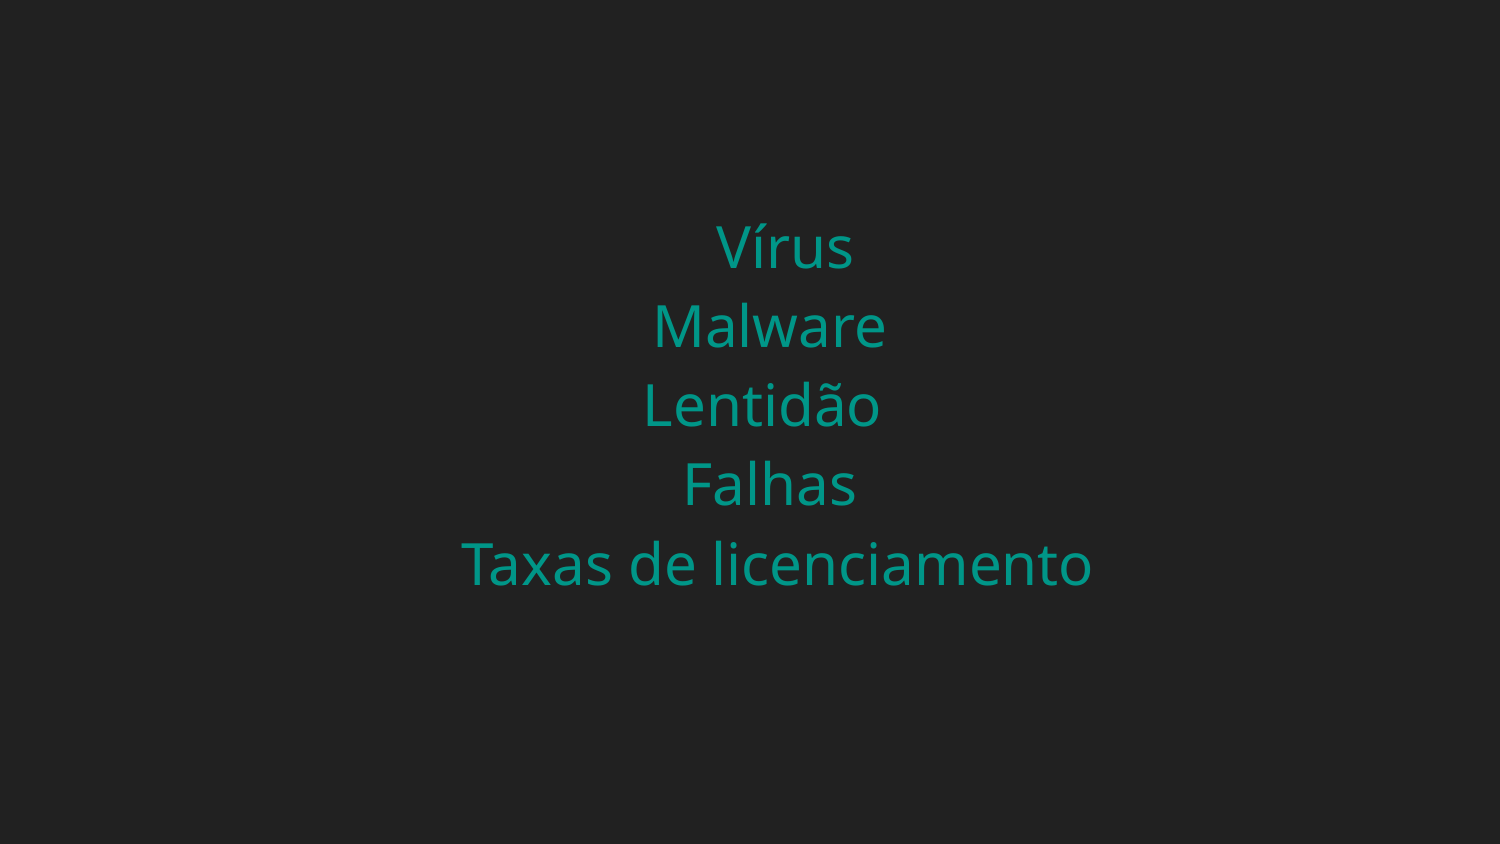

# Vírus Malware Lentidão Falhas Taxas de licenciamento